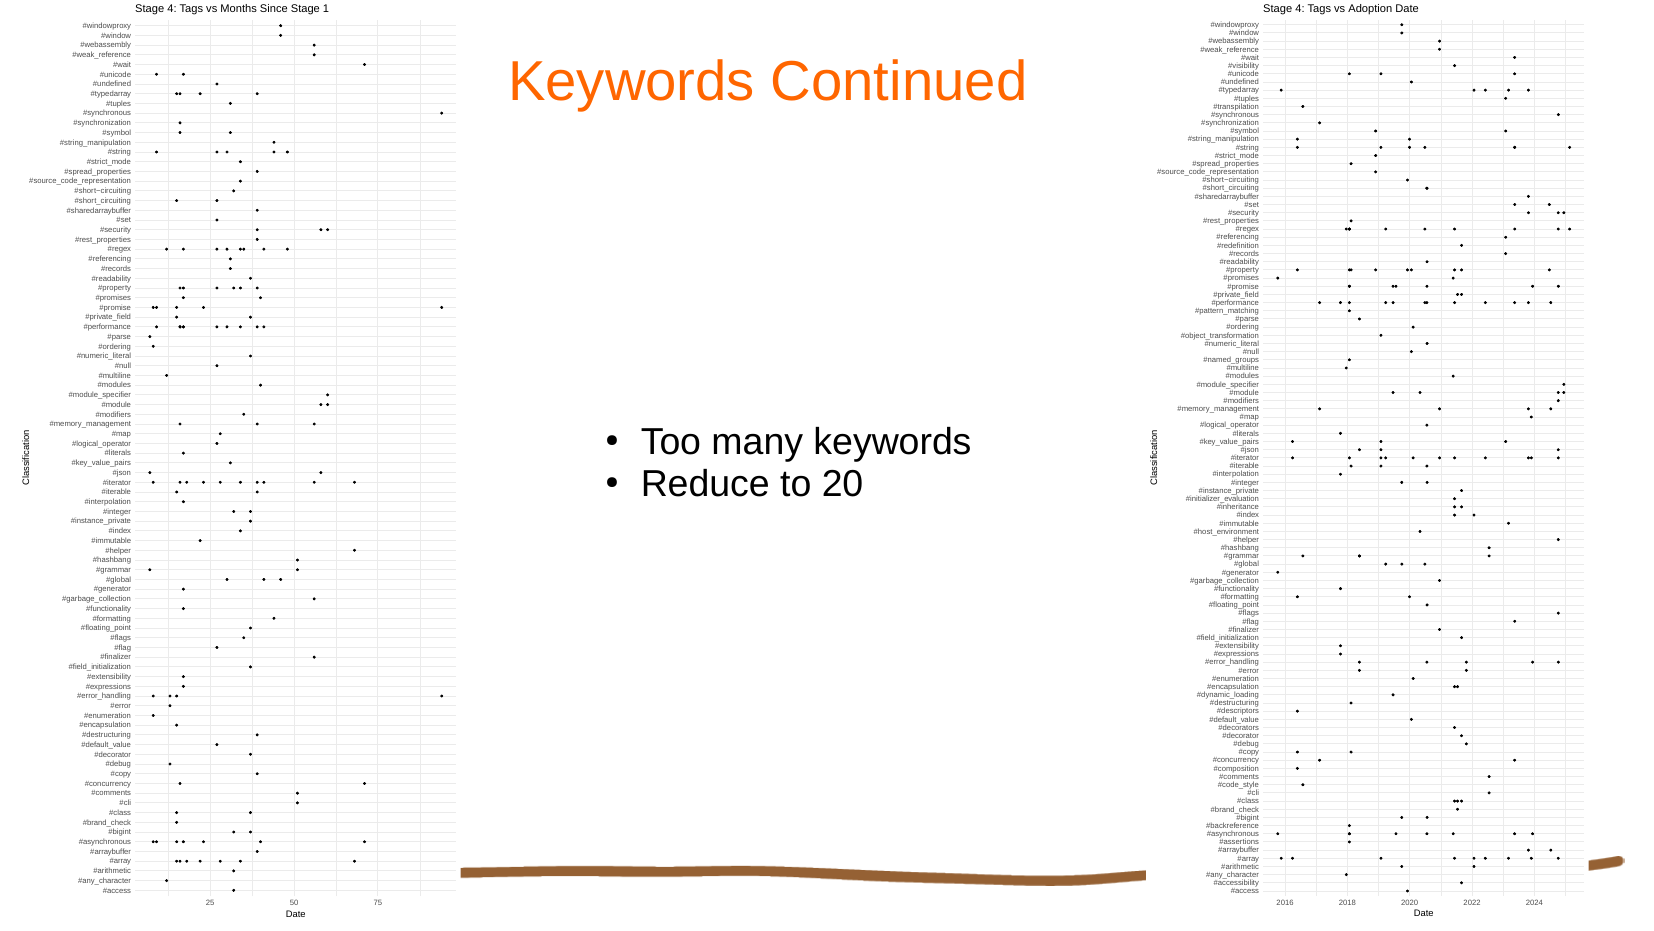

# Keywords Continued
Too many keywords
Reduce to 20
26